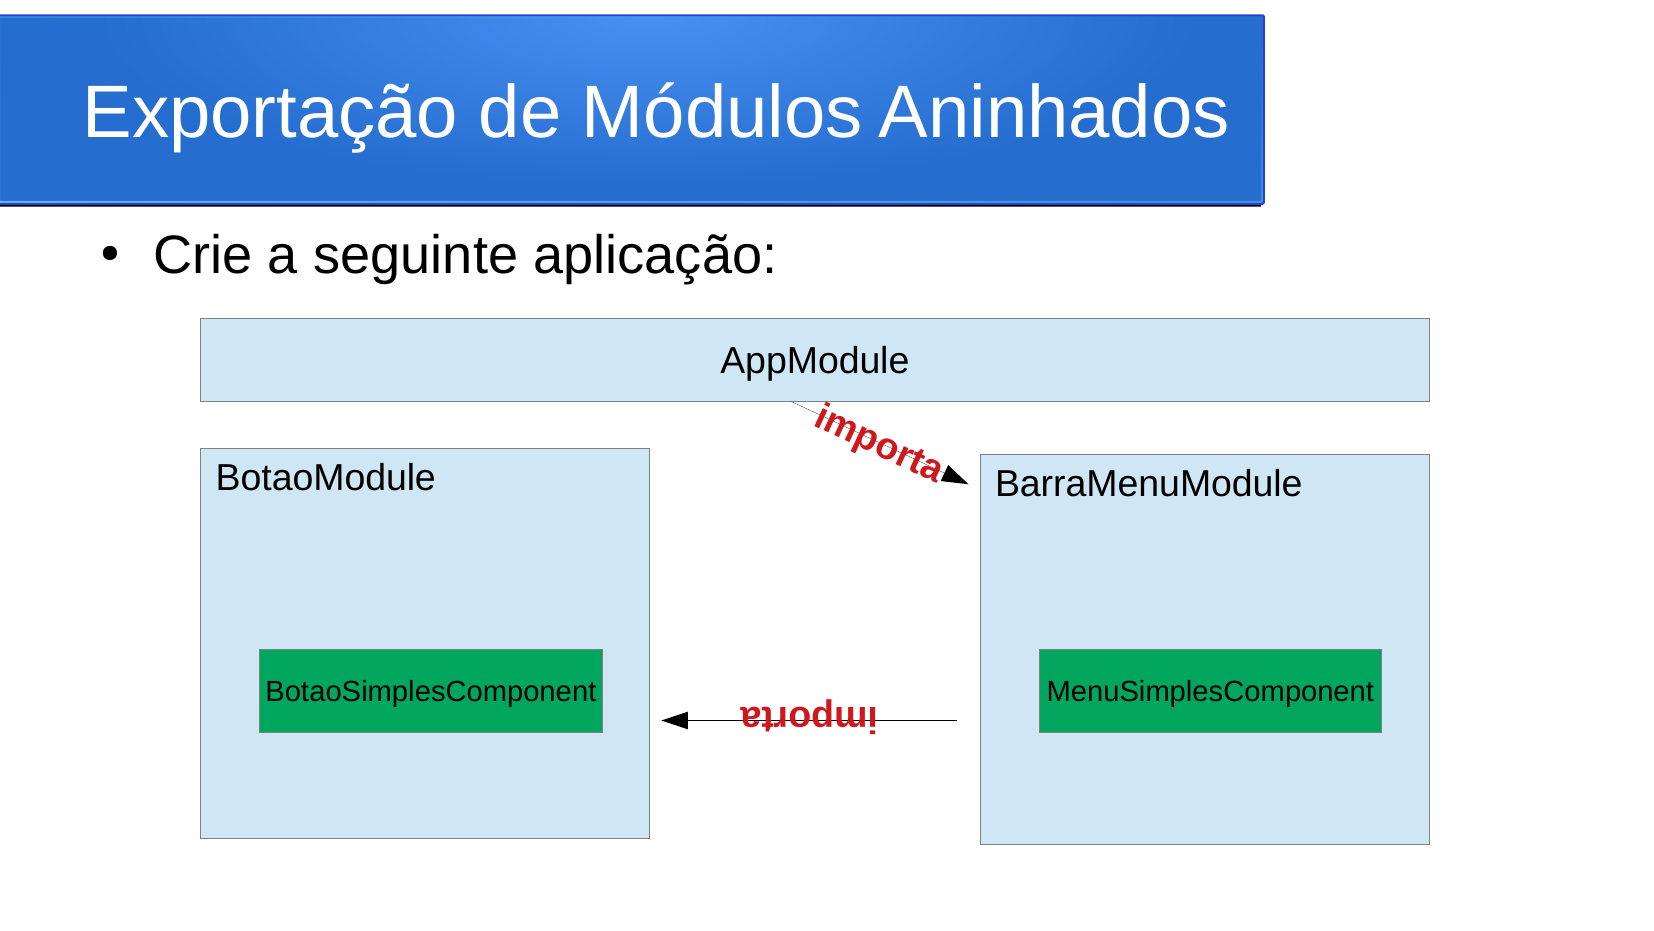

# Exportação de Módulos Aninhados
Crie a seguinte aplicação:
AppModule
importa
BotaoModule
BarraMenuModule
BotaoSimplesComponent
MenuSimplesComponent
importa